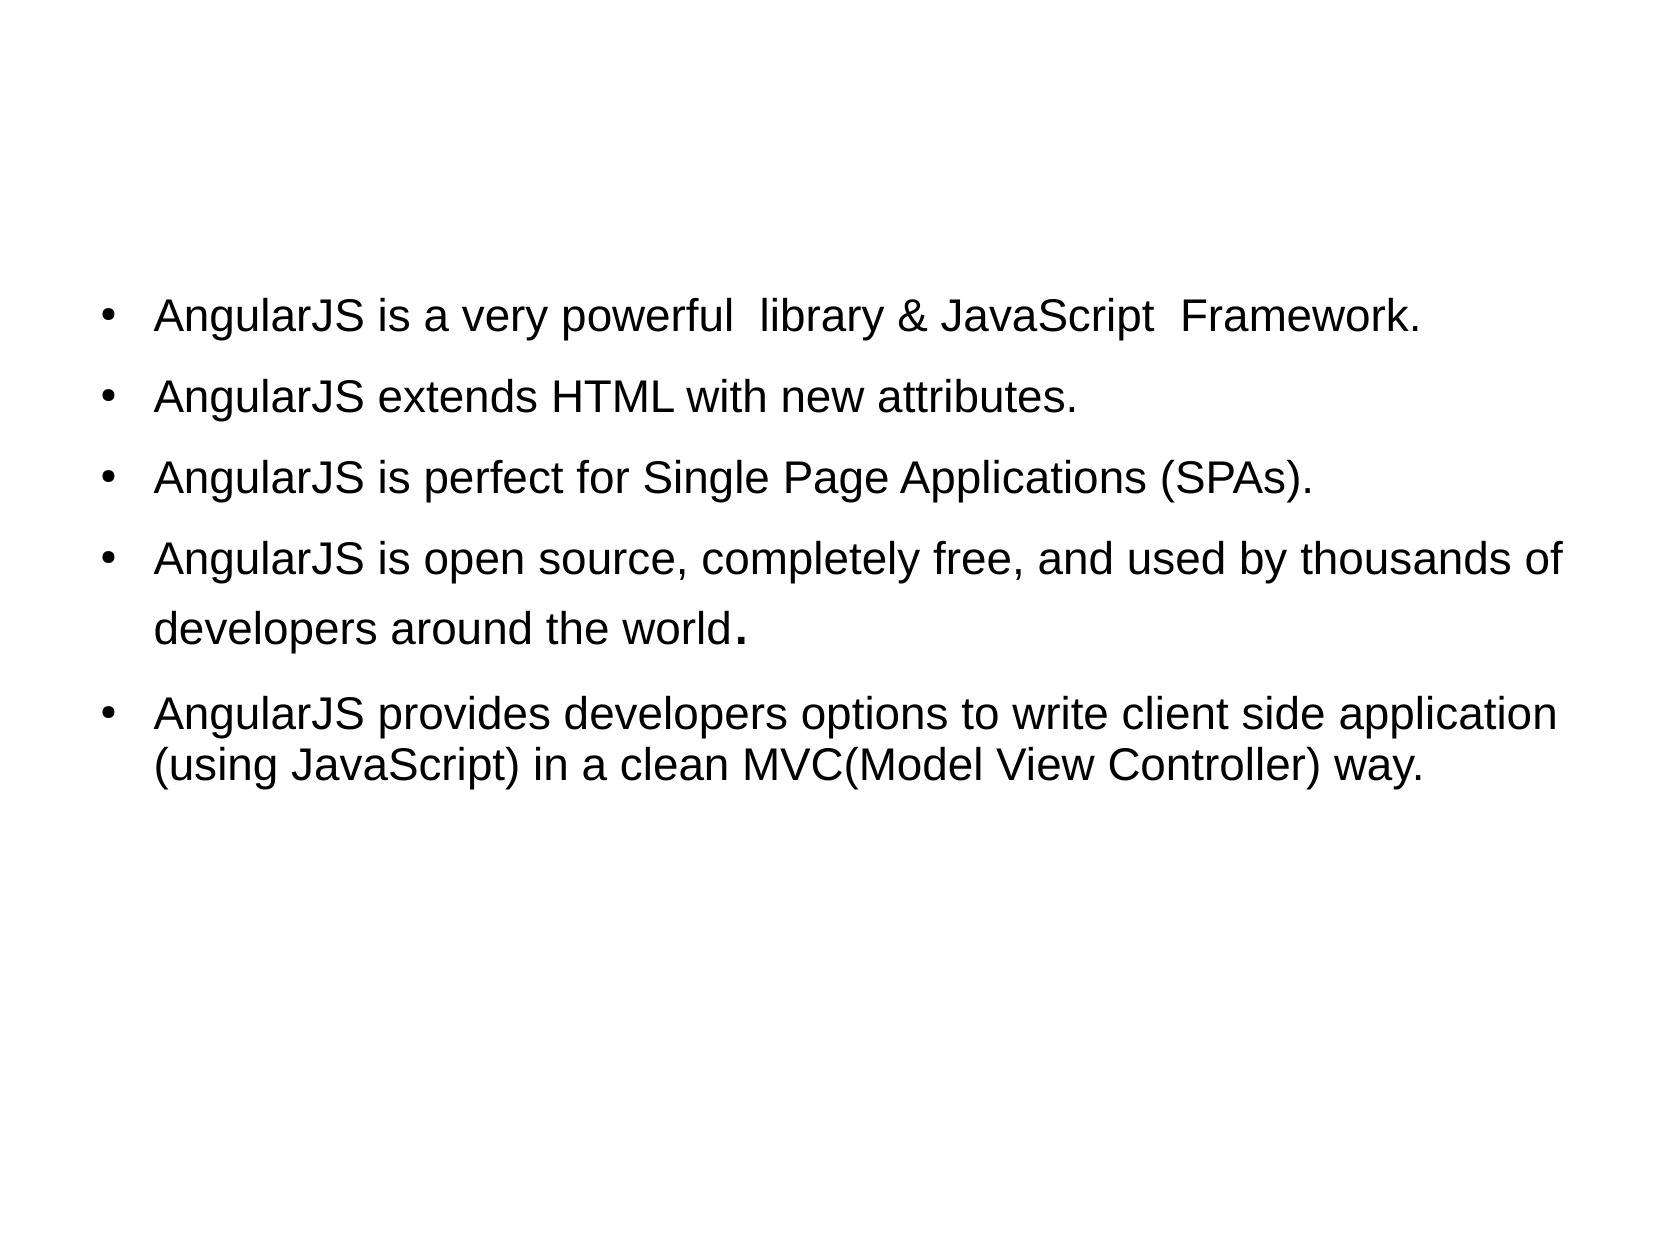

#
AngularJS is a very powerful library & JavaScript Framework.
AngularJS extends HTML with new attributes.
AngularJS is perfect for Single Page Applications (SPAs).
AngularJS is open source, completely free, and used by thousands of developers around the world.
AngularJS provides developers options to write client side application (using JavaScript) in a clean MVC(Model View Controller) way.